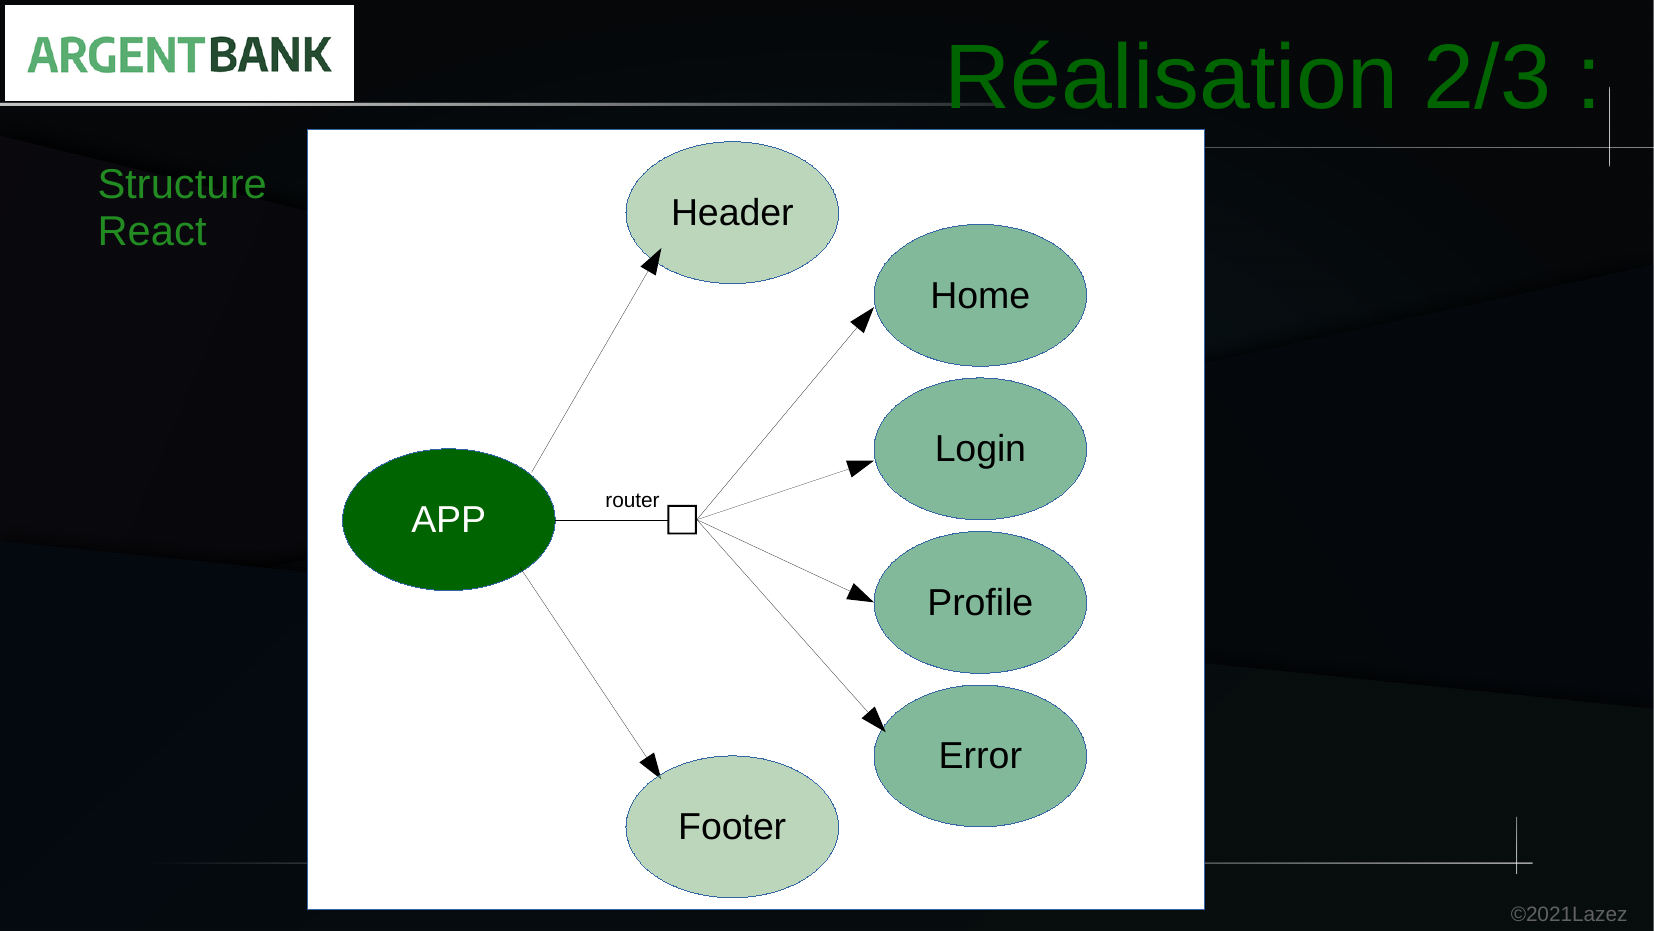

# Réalisation 2/3 :
Header
Structure React
Home
Login
APP
router
Profile
Error
Footer
©2021Lazez